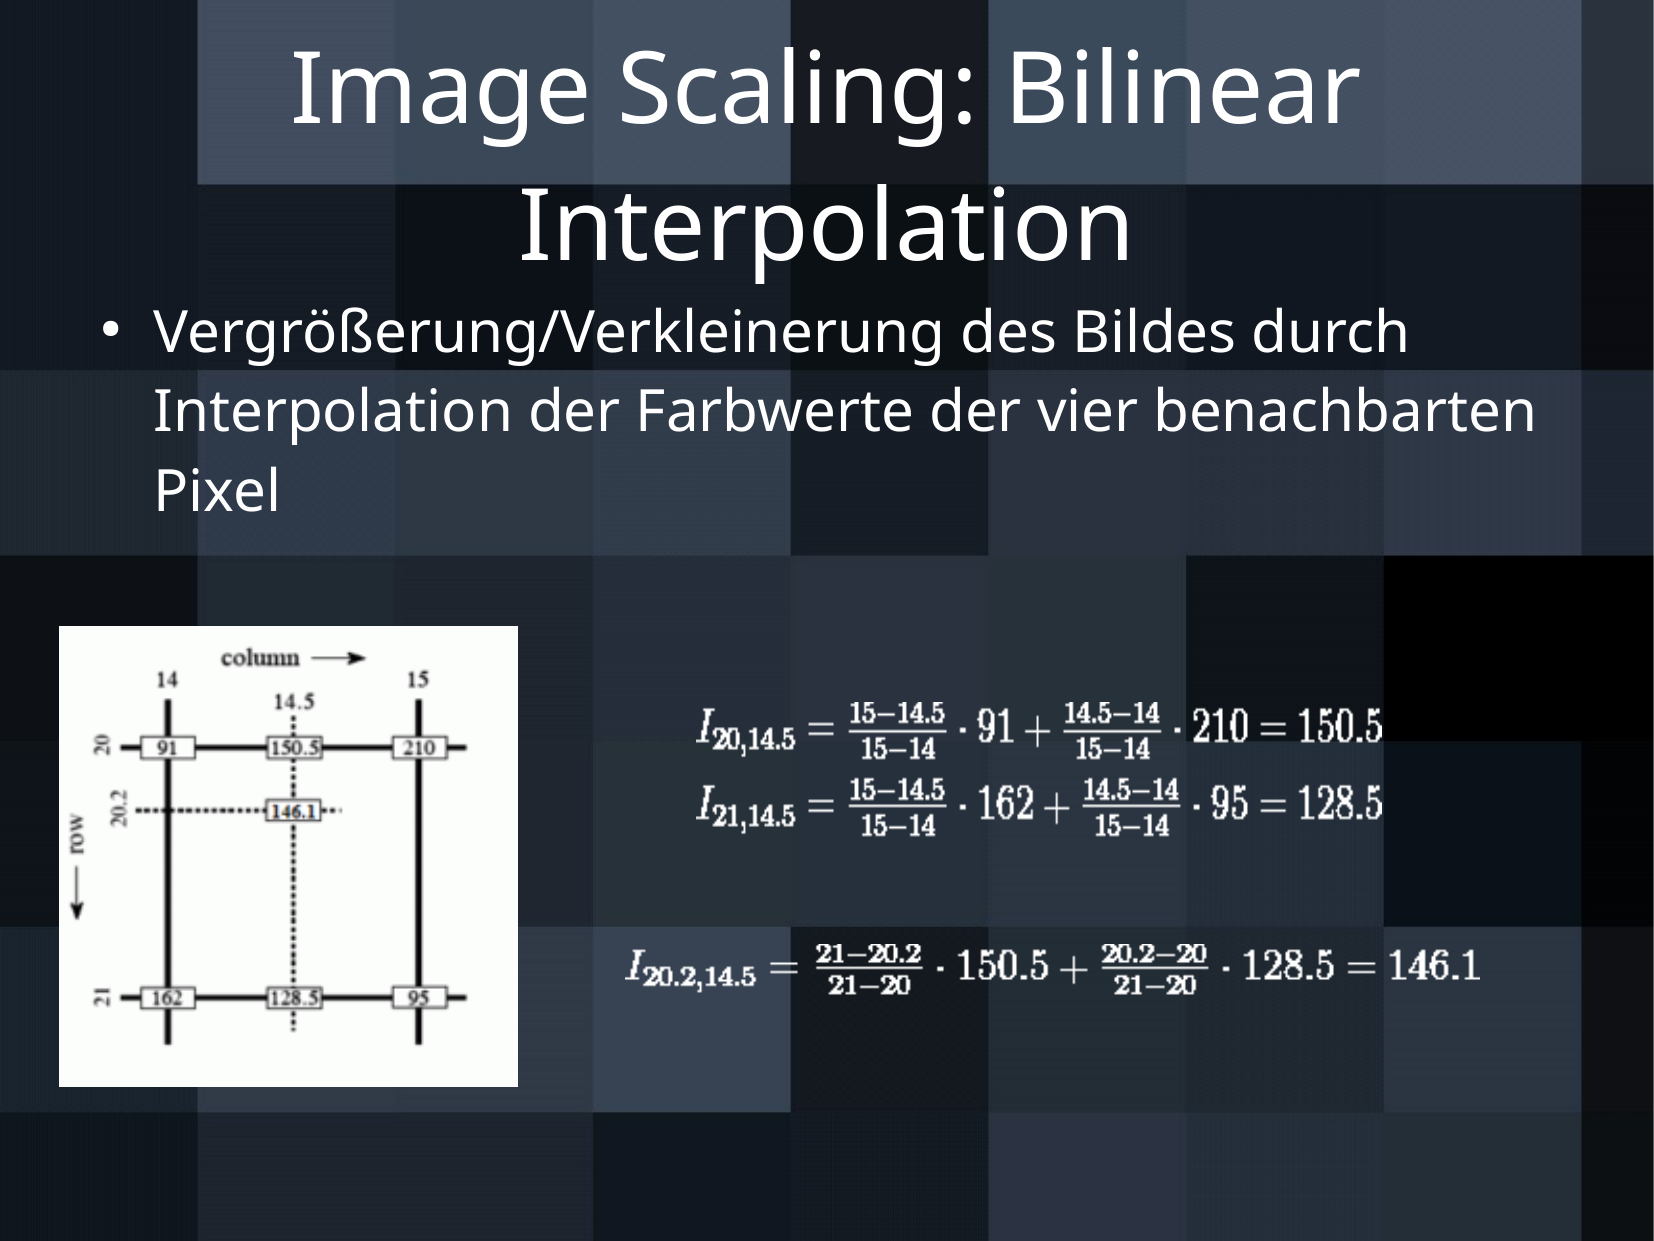

# Image Scaling: Bilinear Interpolation
Vergrößerung/Verkleinerung des Bildes durch Interpolation der Farbwerte der vier benachbarten Pixel